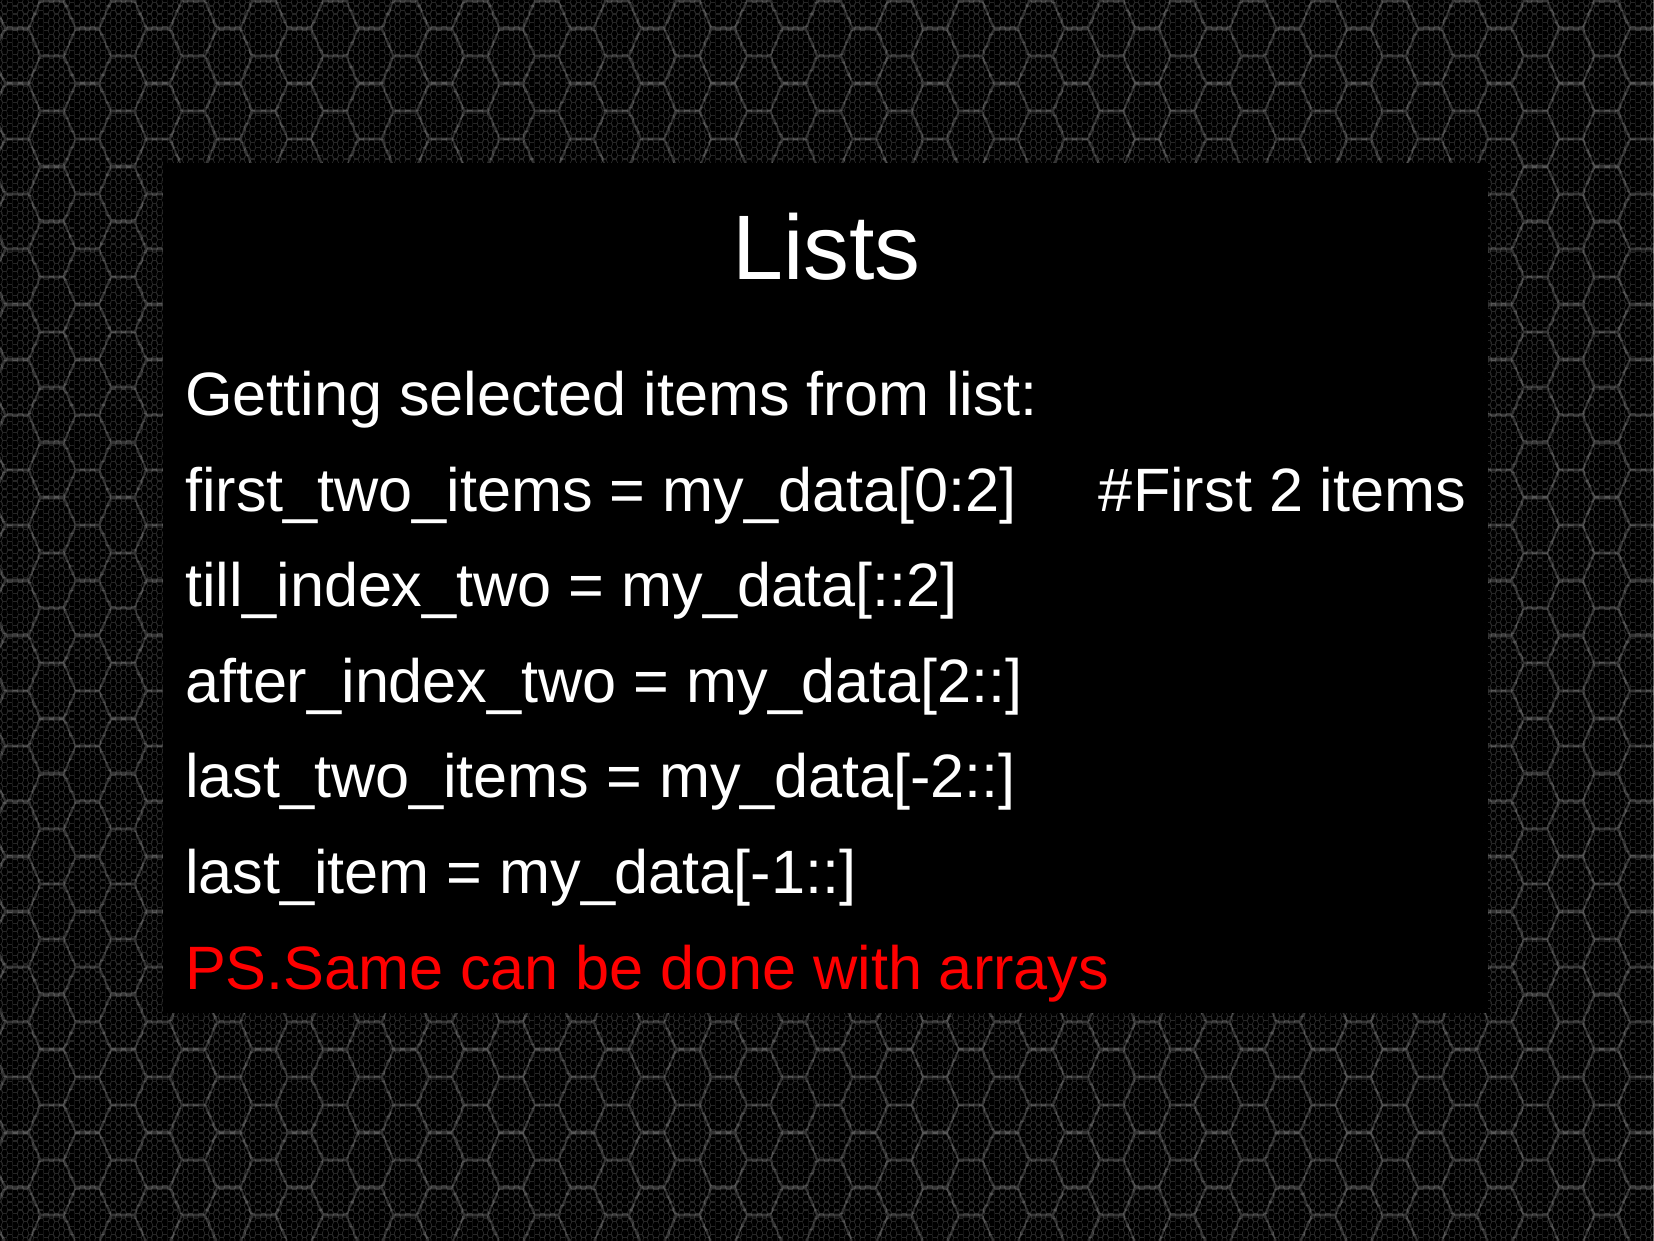

# Lists
Getting selected items from list:
first_two_items = my_data[0:2]	 #First 2 items
till_index_two = my_data[::2]
after_index_two = my_data[2::]
last_two_items = my_data[-2::]
last_item = my_data[-1::]
PS.Same can be done with arrays